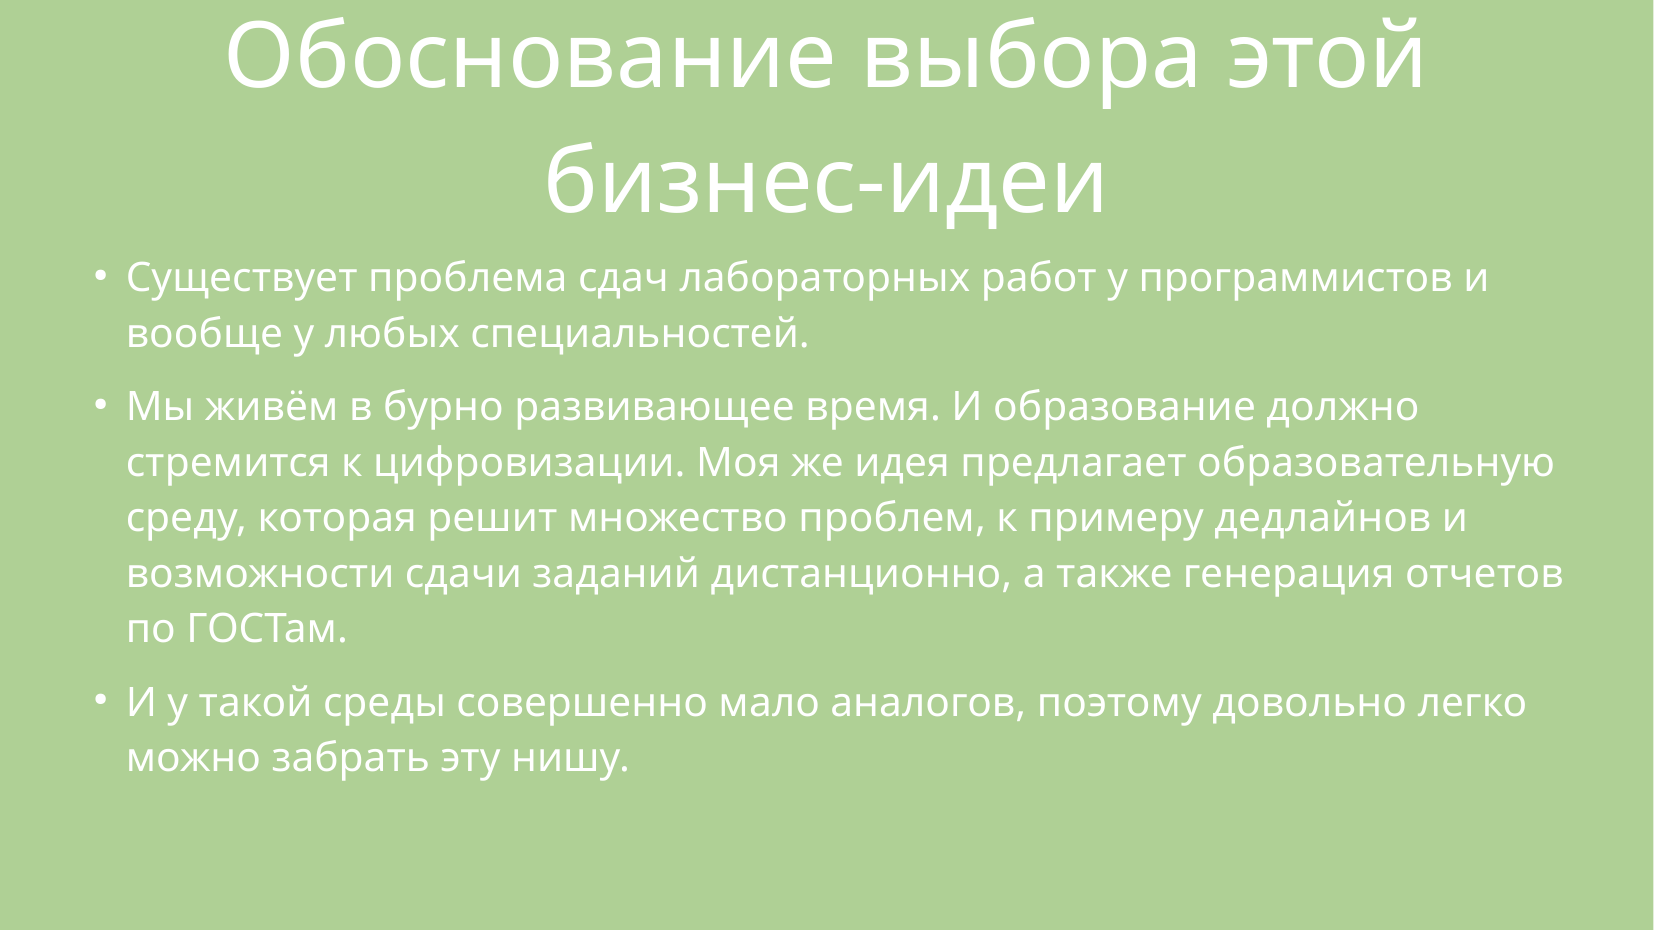

# Обоснование выбора этой бизнес-идеи
Существует проблема сдач лабораторных работ у программистов и вообще у любых специальностей.
Мы живём в бурно развивающее время. И образование должно стремится к цифровизации. Моя же идея предлагает образовательную среду, которая решит множество проблем, к примеру дедлайнов и возможности сдачи заданий дистанционно, а также генерация отчетов по ГОСТам.
И у такой среды совершенно мало аналогов, поэтому довольно легко можно забрать эту нишу.